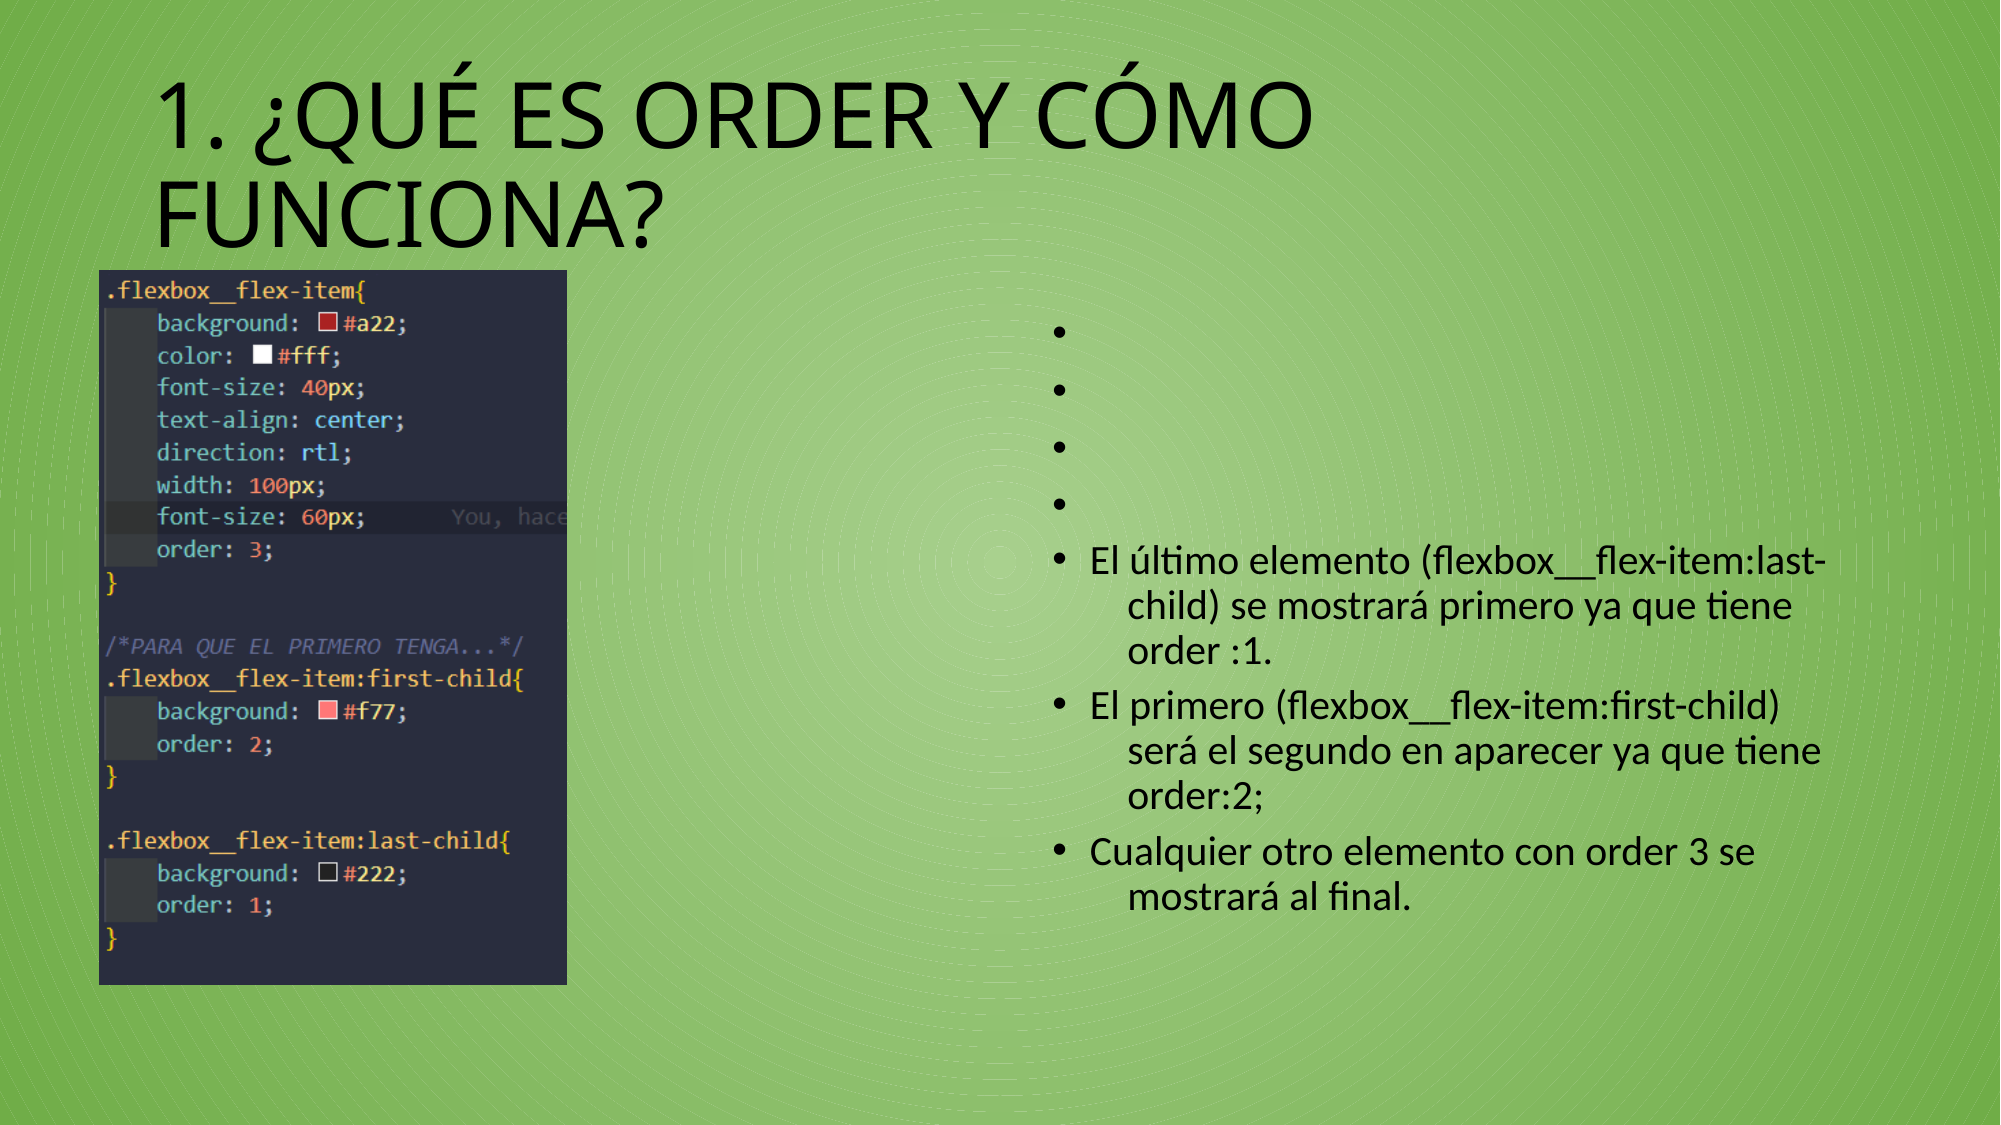

# 1. ¿QUÉ ES ORDER Y CÓMO FUNCIONA?
El último elemento (flexbox__flex-item:last-child) se mostrará primero ya que tiene order :1.
El primero (flexbox__flex-item:first-child) será el segundo en aparecer ya que tiene order:2;
Cualquier otro elemento con order 3 se mostrará al final.